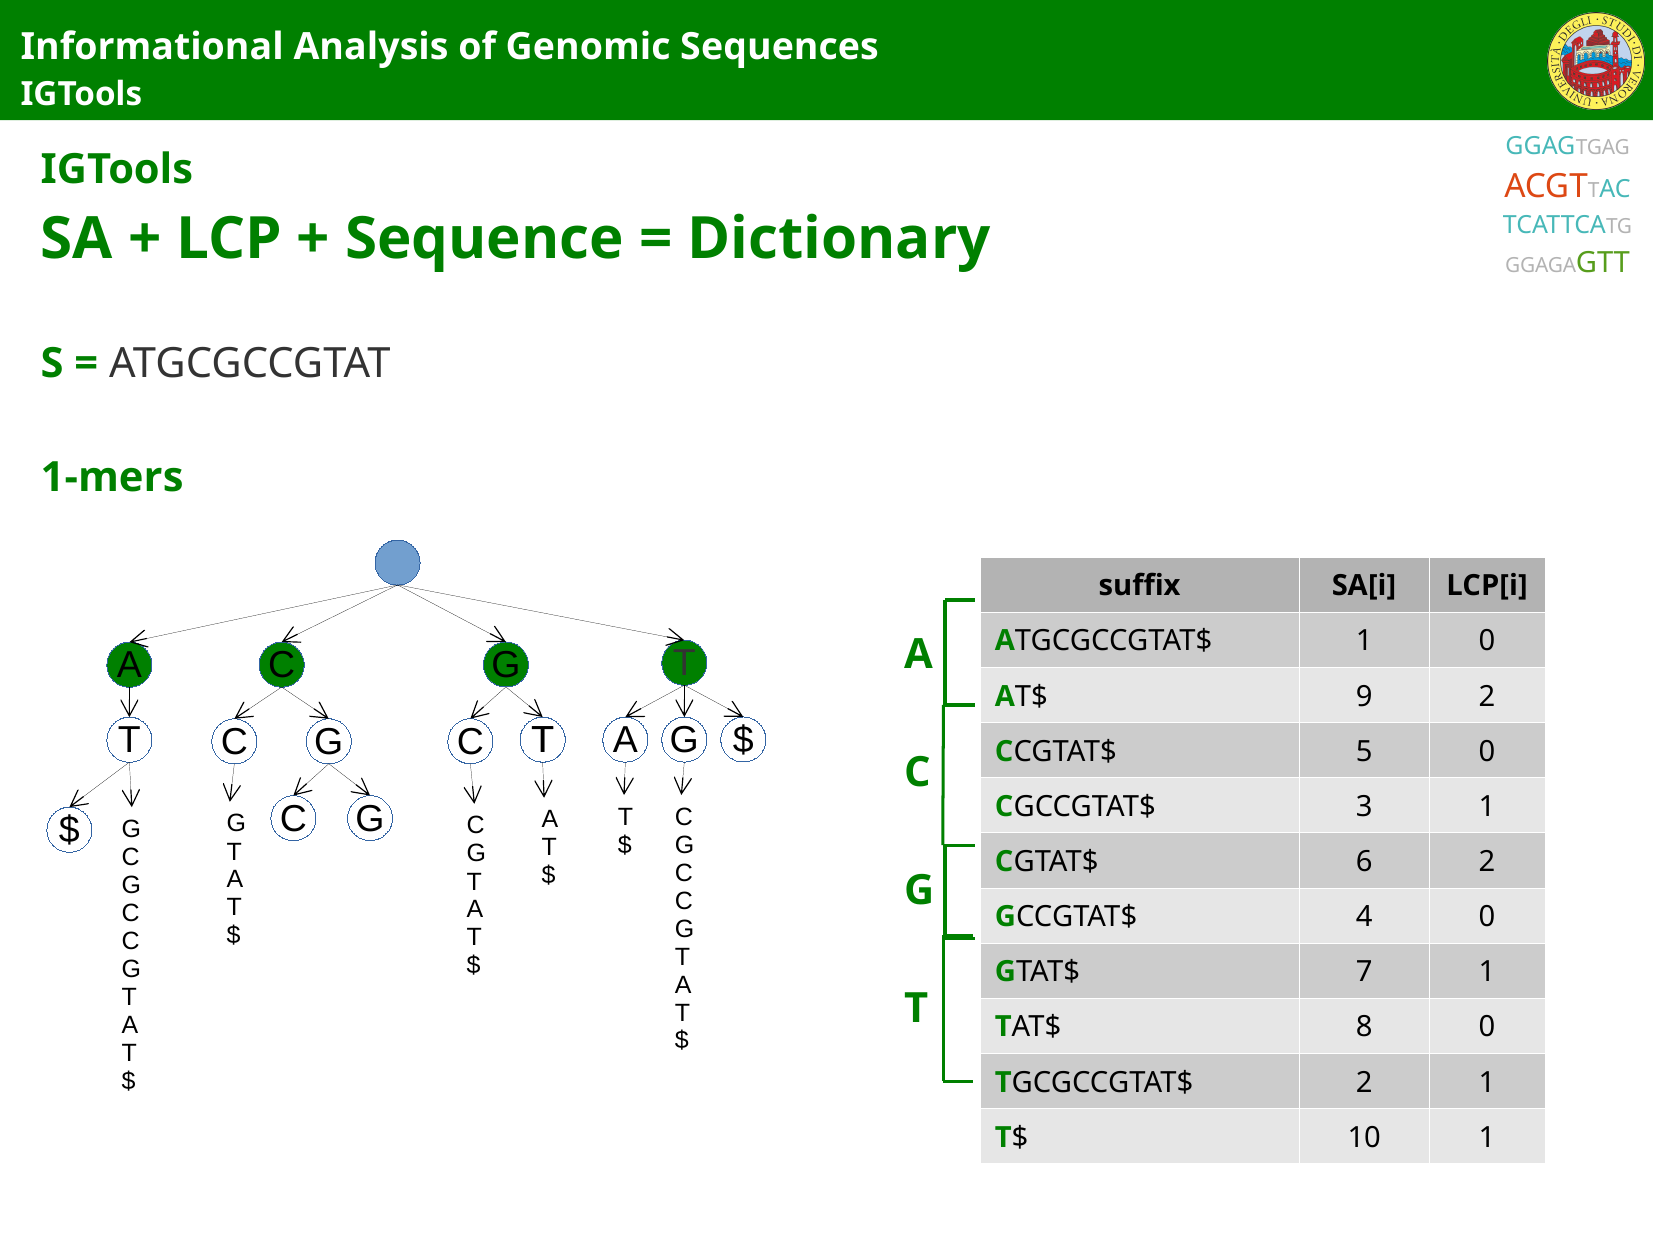

Informational Analysis of Genomic Sequences
IGTools
GGAGTGAGACGTTACTCATTCATGGGAGAGTT
IGTools
SA + LCP + Sequence = Dictionary
S = ATGCGCCGTAT
1-mers
| suffix | SA[i] | LCP[i] |
| --- | --- | --- |
| ATGCGCCGTAT$ | 1 | 0 |
| AT$ | 9 | 2 |
| CCGTAT$ | 5 | 0 |
| CGCCGTAT$ | 3 | 1 |
| CGTAT$ | 6 | 2 |
| GCCGTAT$ | 4 | 0 |
| GTAT$ | 7 | 1 |
| TAT$ | 8 | 0 |
| TGCGCCGTAT$ | 2 | 1 |
| T$ | 10 | 1 |
A
T
G
C
A
$
G
T
A
T
T
C
G
C
C
T$
CGCCGTAT$
G
C
AT$
GTAT$
CGTAT$
$
GCGCCGTAT$
G
T